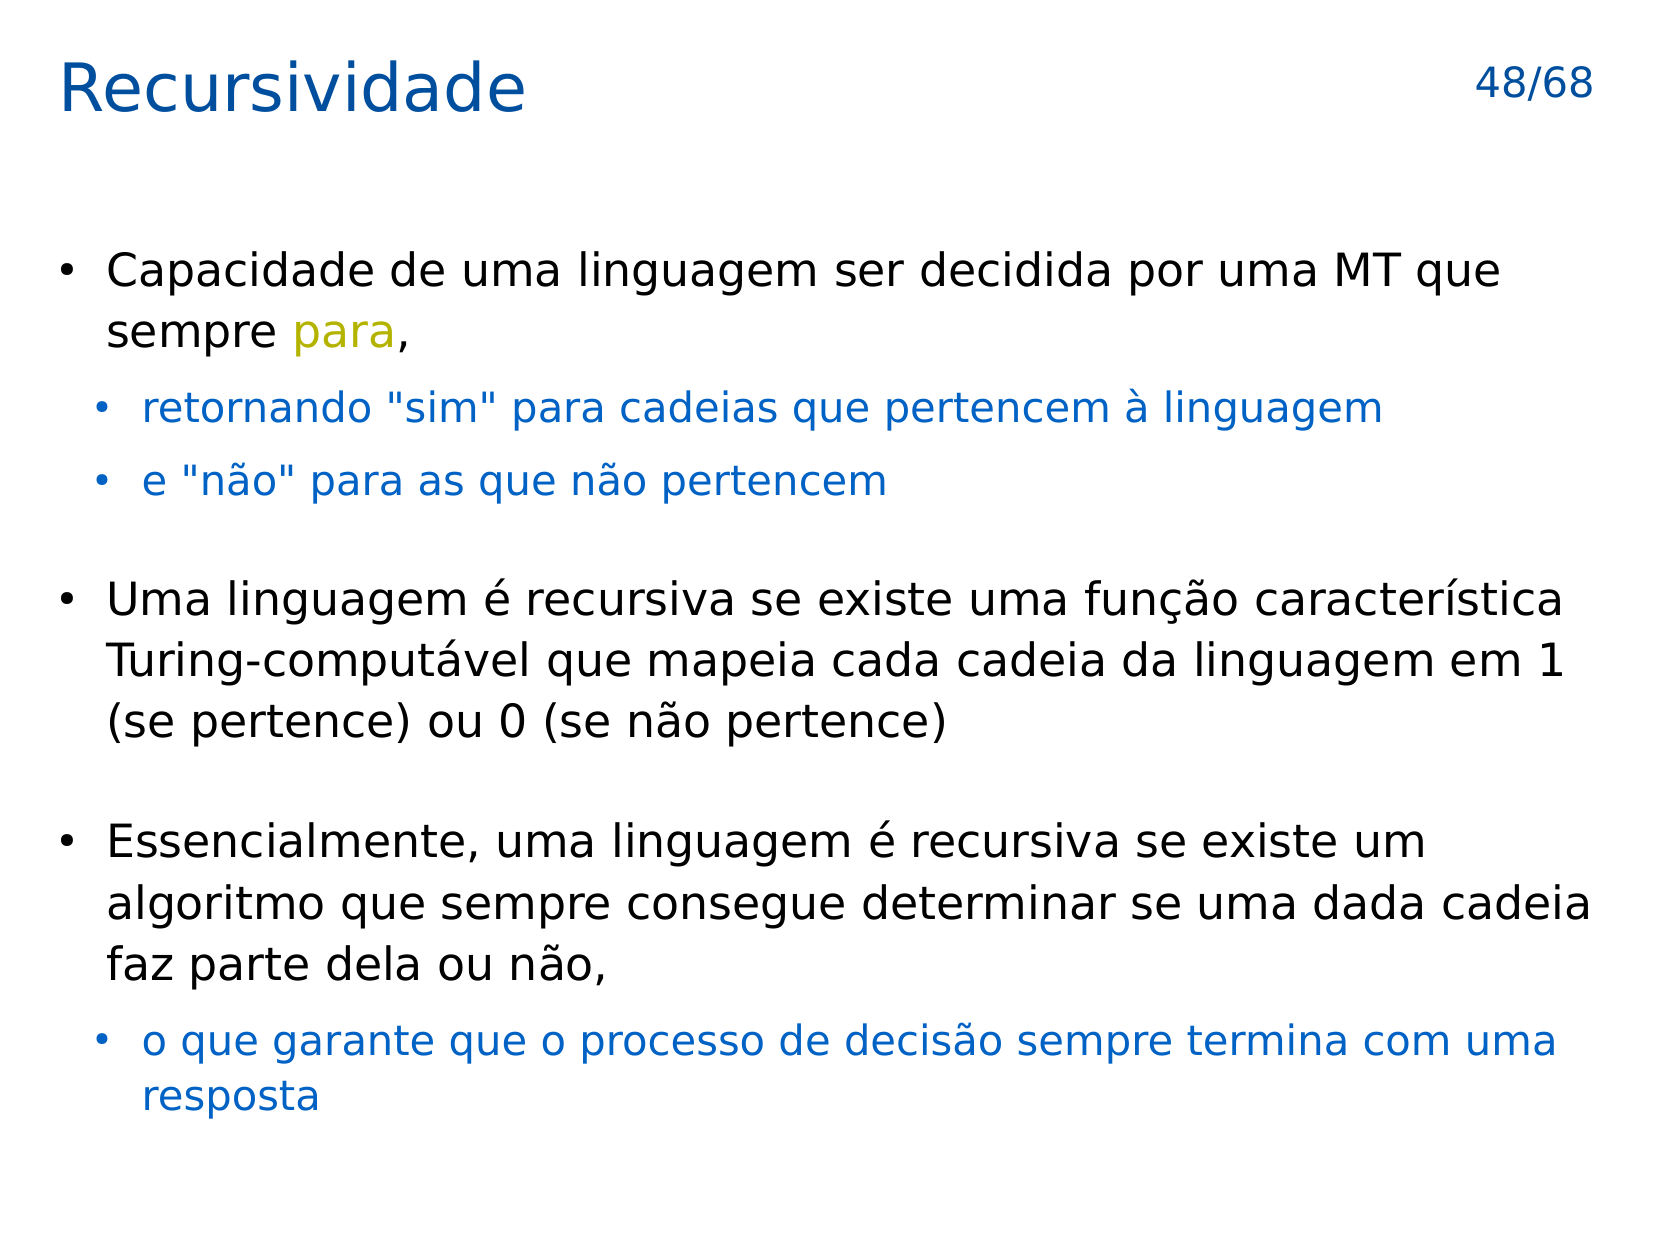

# Recursividade
48
Capacidade de uma linguagem ser decidida por uma MT que sempre para,
retornando "sim" para cadeias que pertencem à linguagem
e "não" para as que não pertencem
Uma linguagem é recursiva se existe uma função característica Turing-computável que mapeia cada cadeia da linguagem em 1 (se pertence) ou 0 (se não pertence)
Essencialmente, uma linguagem é recursiva se existe um algoritmo que sempre consegue determinar se uma dada cadeia faz parte dela ou não,
o que garante que o processo de decisão sempre termina com uma resposta